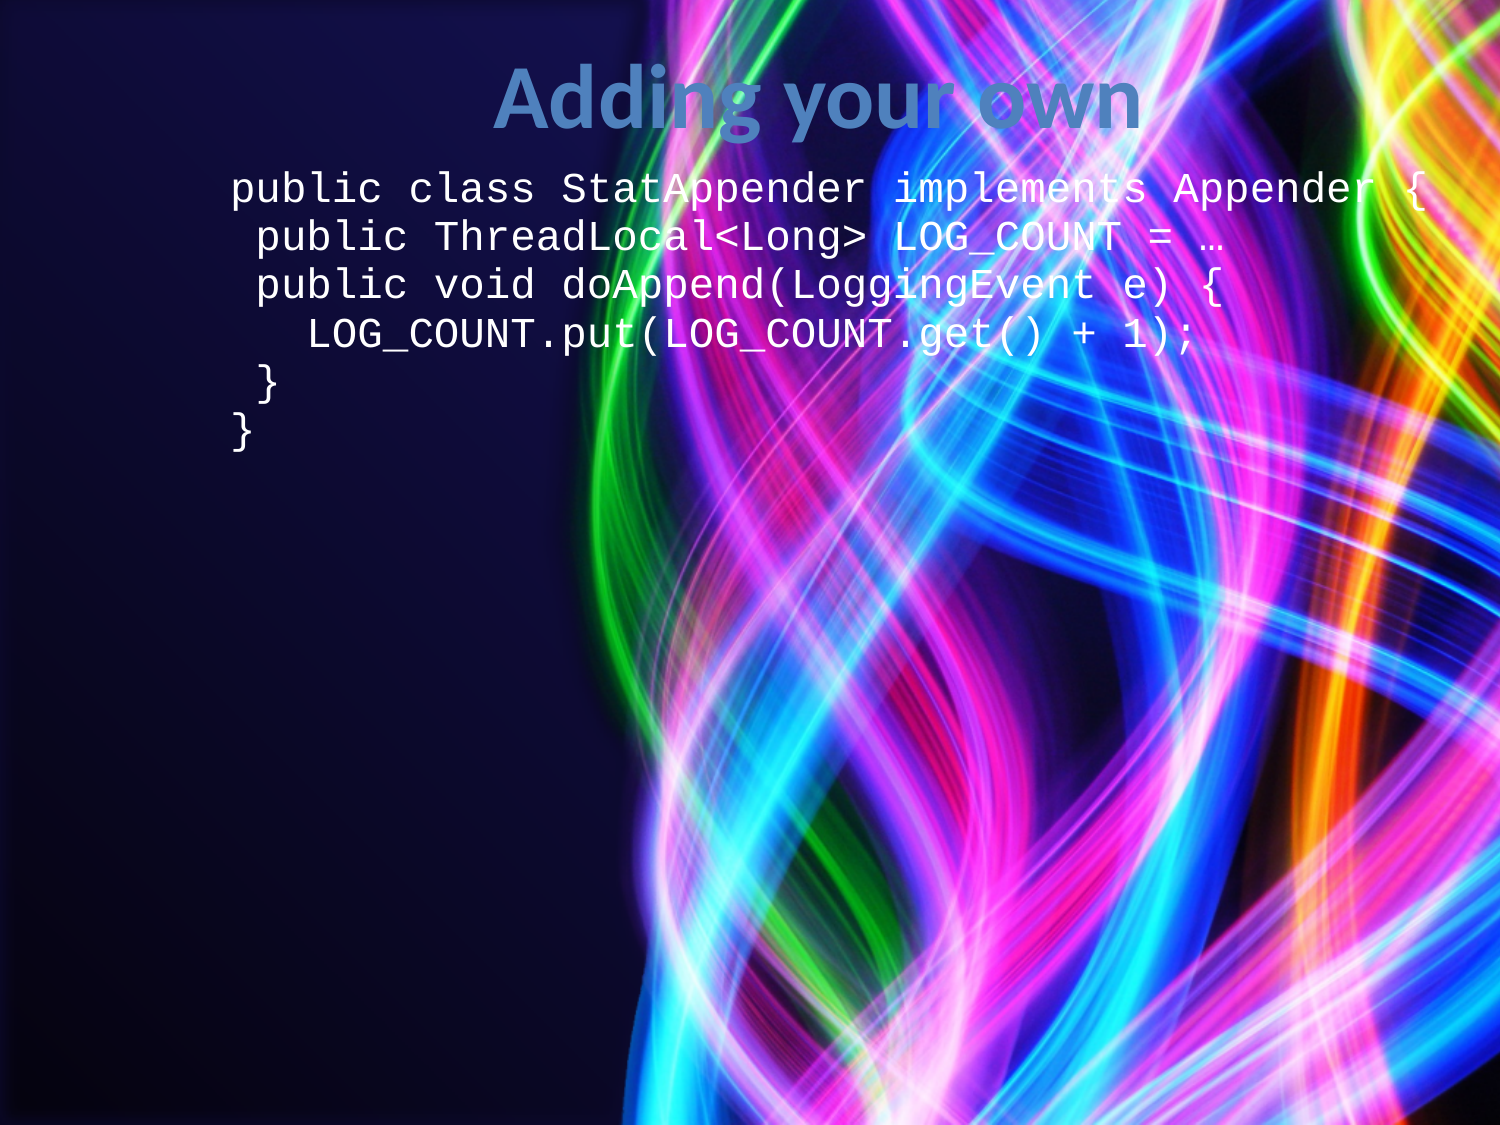

# Adding your own
public class StatAppender implements Appender {
 public ThreadLocal<Long> LOG_COUNT = …
 public void doAppend(LoggingEvent e) {
 LOG_COUNT.put(LOG_COUNT.get() + 1);
 }
}